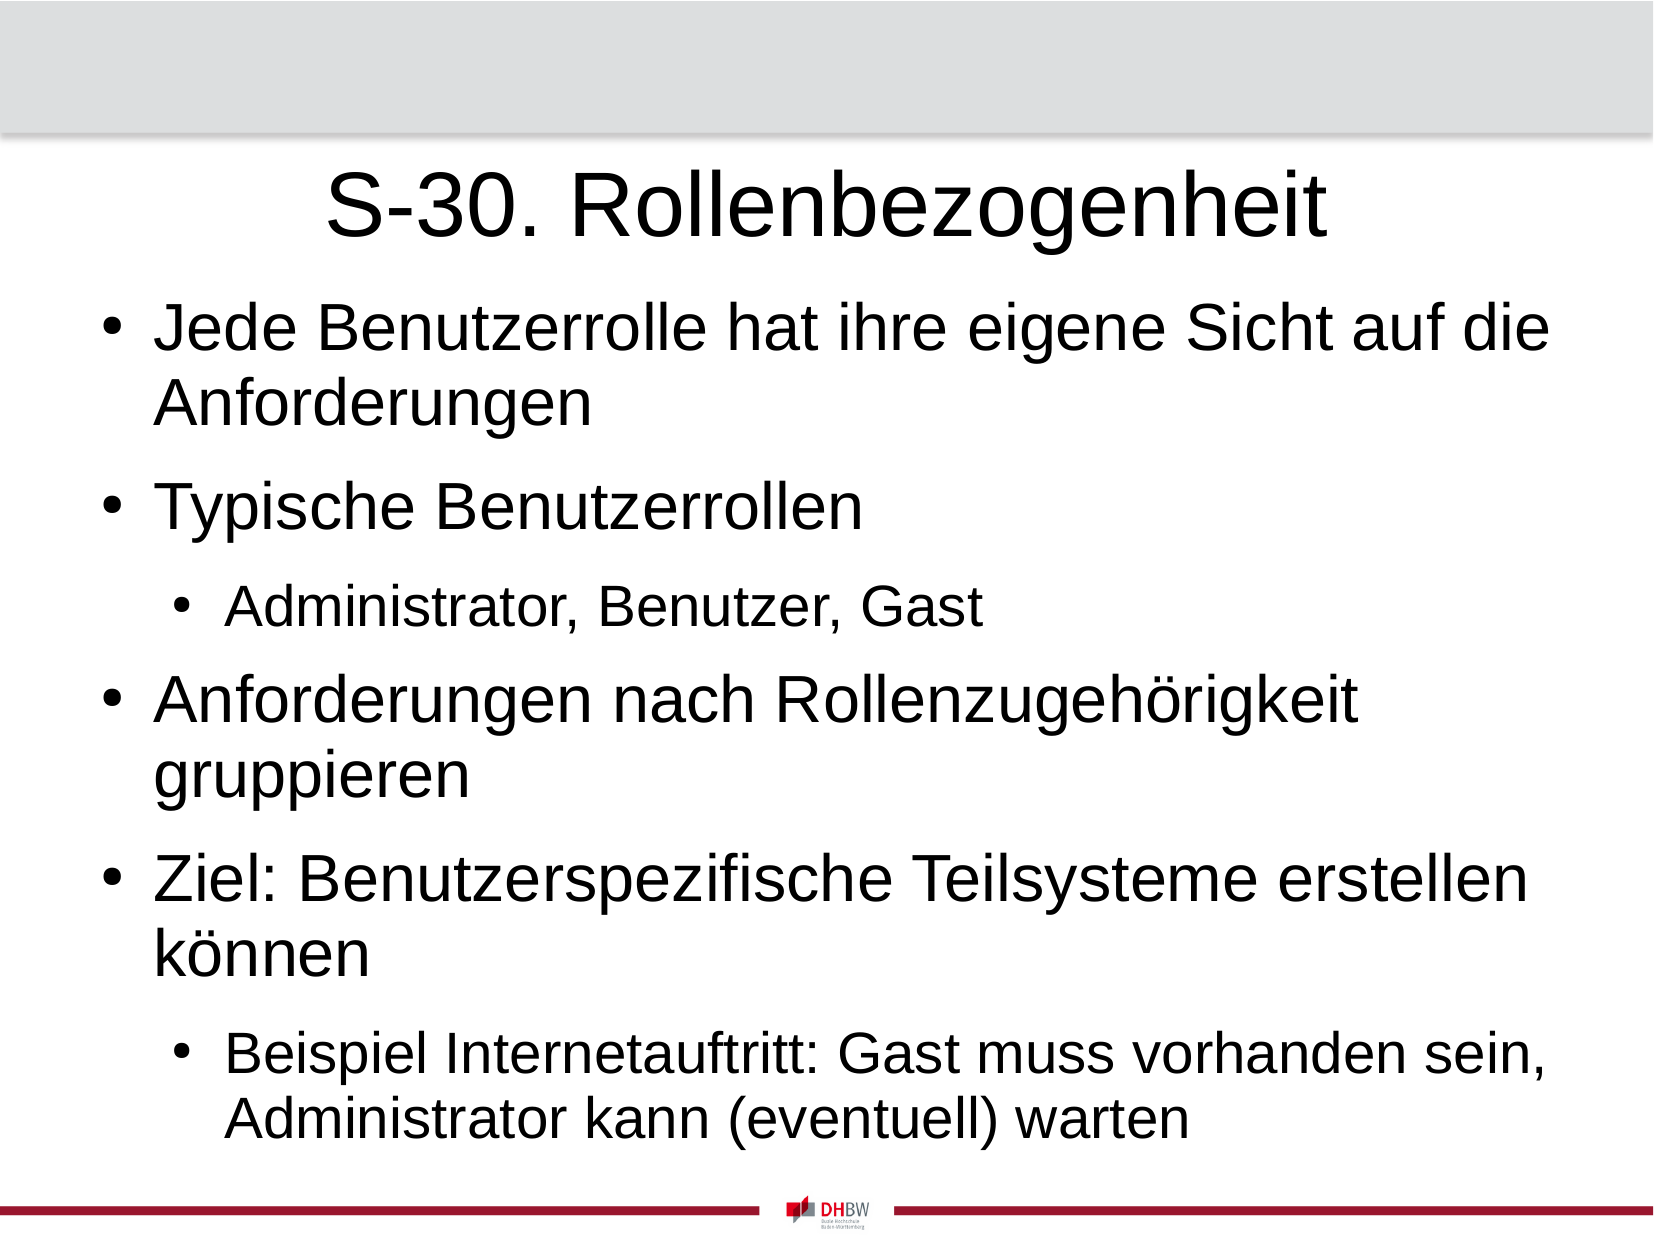

# S-30. Rollenbezogenheit
Jede Benutzerrolle hat ihre eigene Sicht auf die Anforderungen
Typische Benutzerrollen
Administrator, Benutzer, Gast
Anforderungen nach Rollenzugehörigkeit gruppieren
Ziel: Benutzerspezifische Teilsysteme erstellen können
Beispiel Internetauftritt: Gast muss vorhanden sein, Administrator kann (eventuell) warten